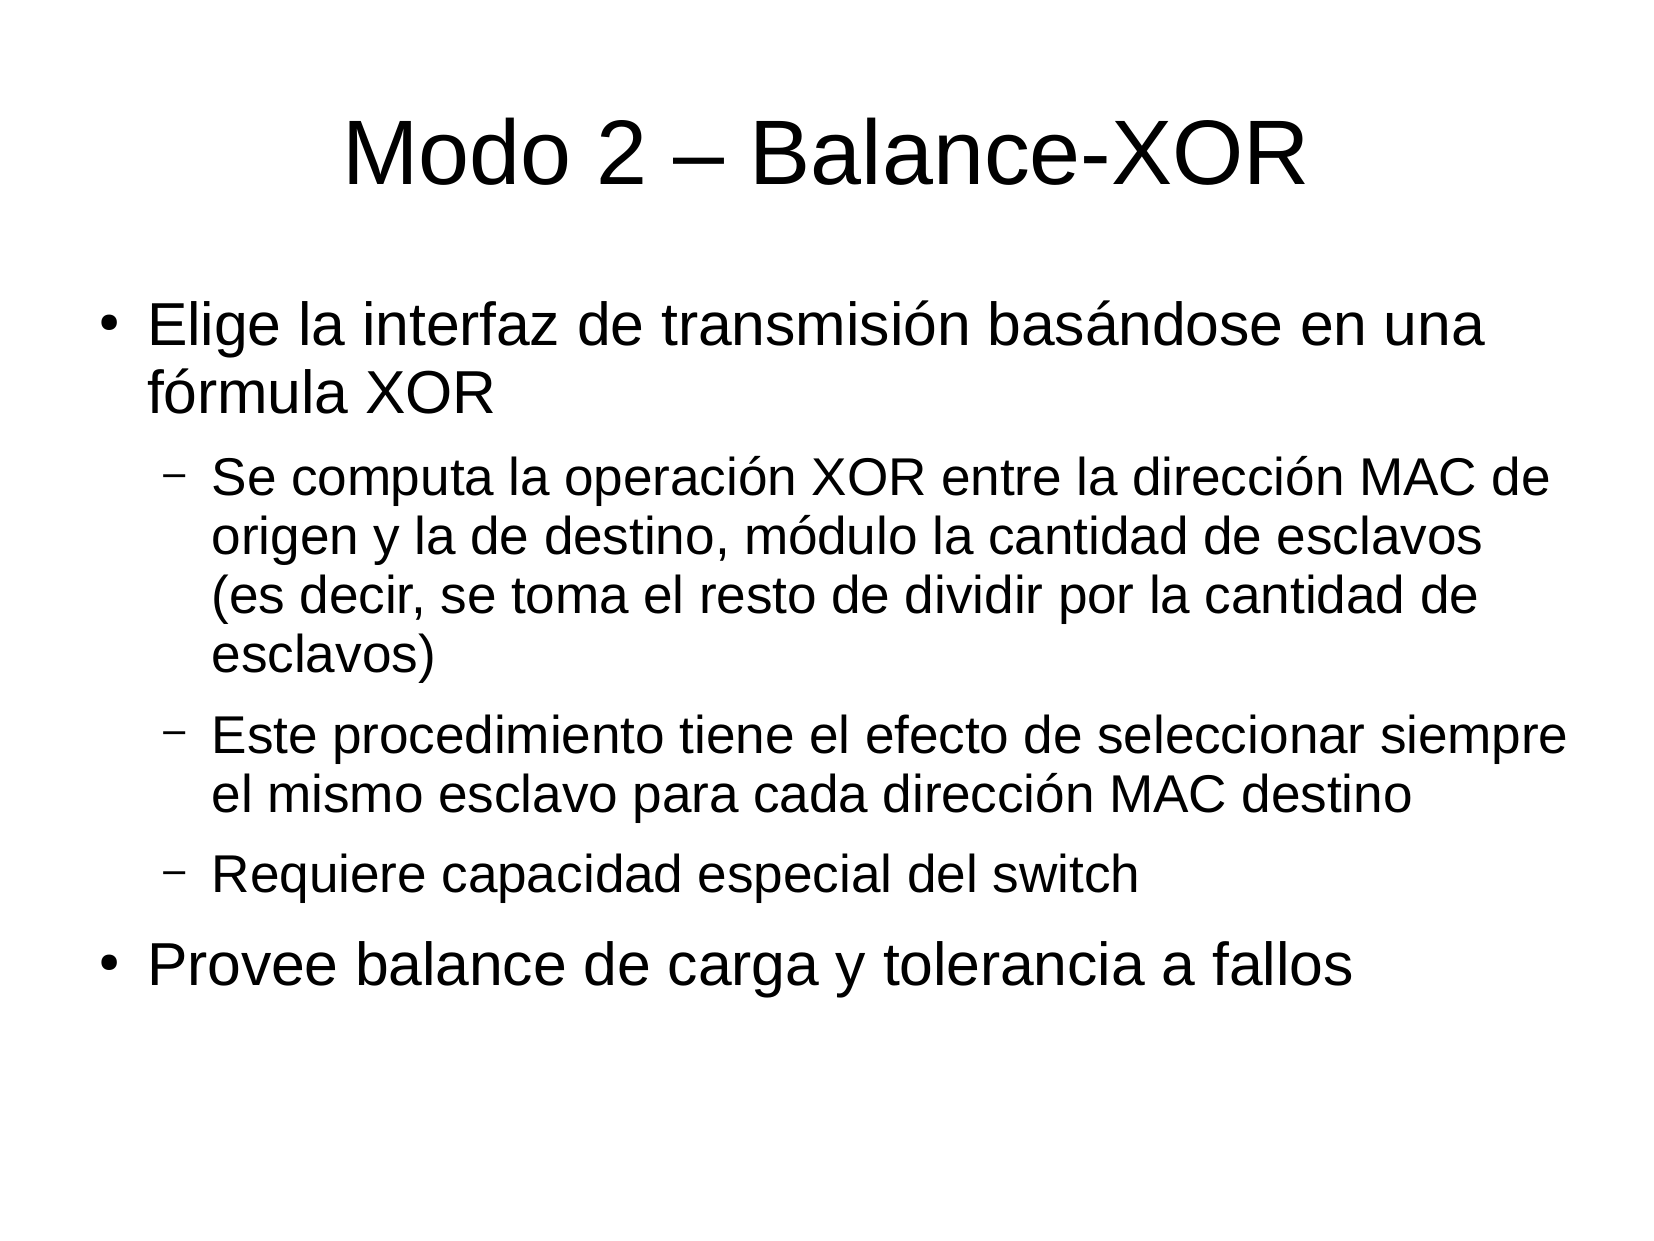

# Modo 2 – Balance-XOR
Elige la interfaz de transmisión basándose en una fórmula XOR
Se computa la operación XOR entre la dirección MAC de origen y la de destino, módulo la cantidad de esclavos (es decir, se toma el resto de dividir por la cantidad de esclavos)
Este procedimiento tiene el efecto de seleccionar siempre el mismo esclavo para cada dirección MAC destino
Requiere capacidad especial del switch
Provee balance de carga y tolerancia a fallos